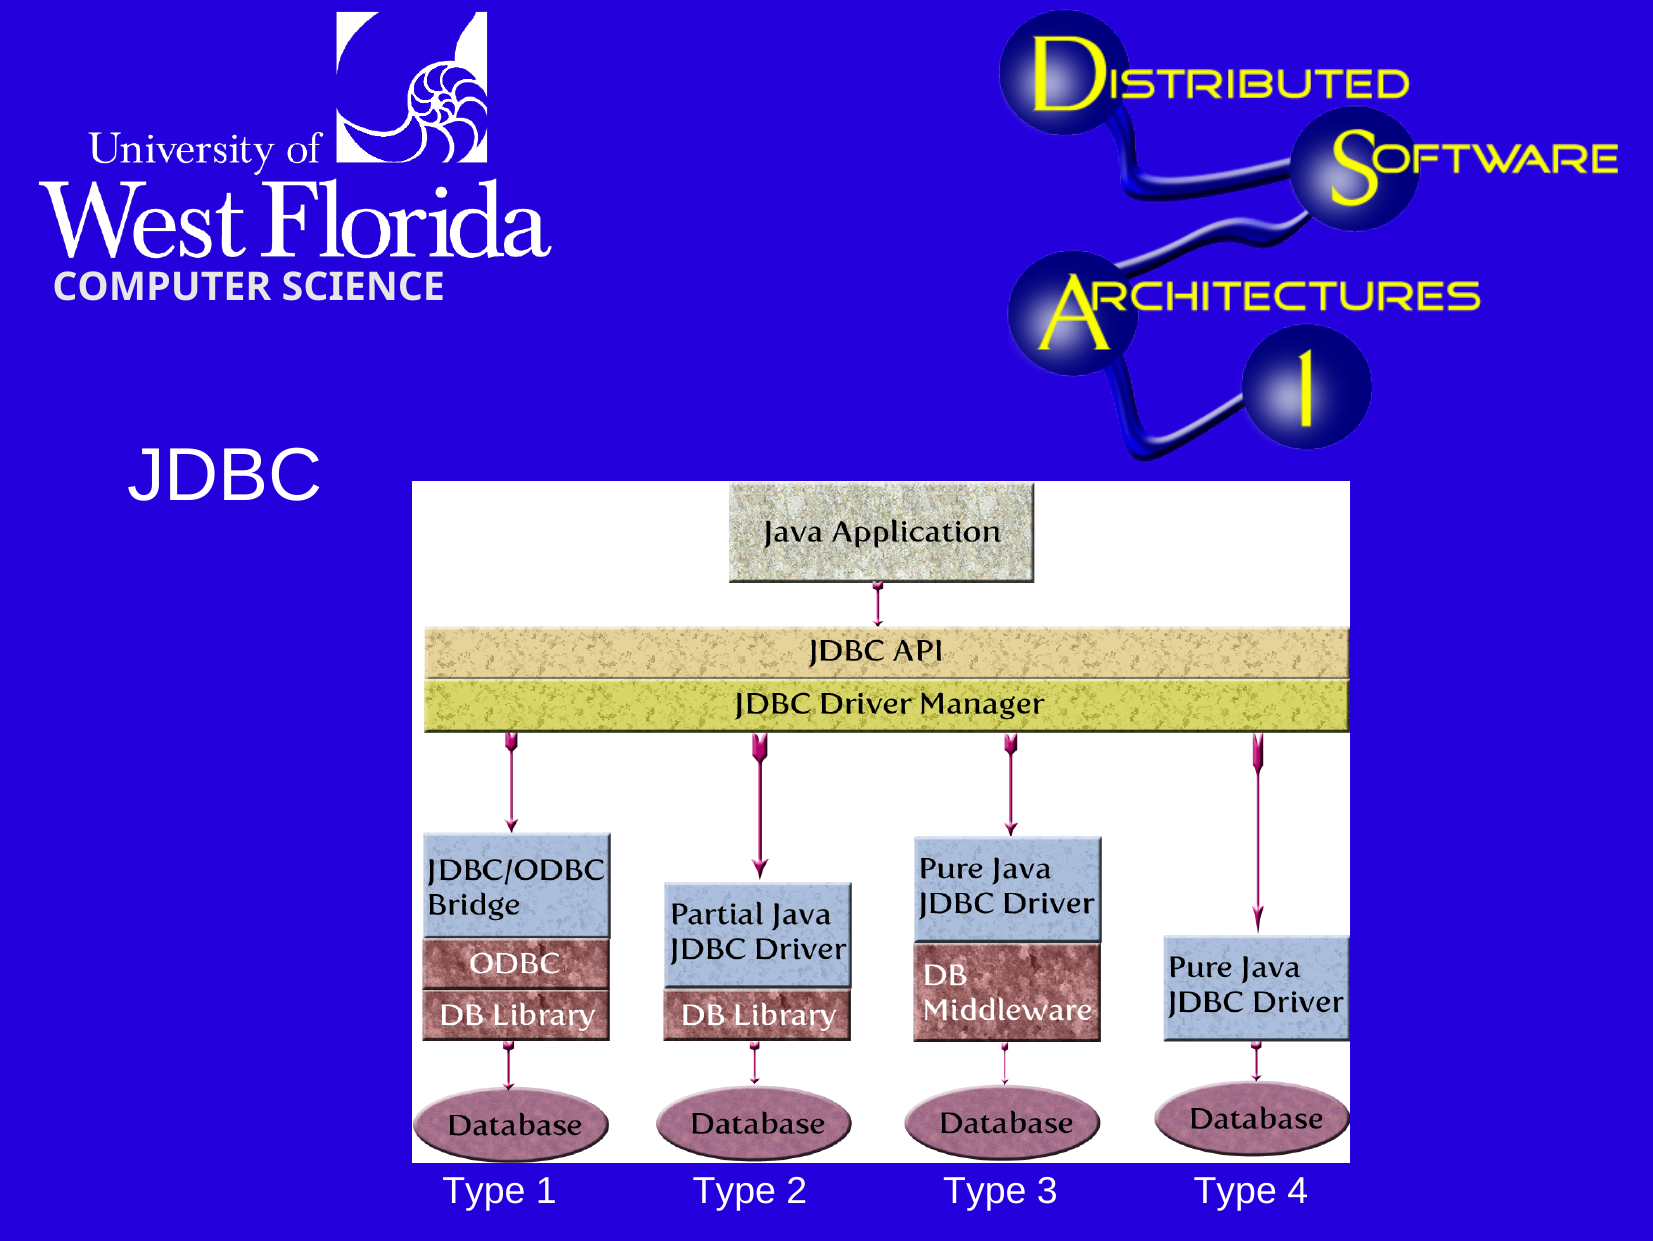

COMPUTER SCIENCE
JDBC
 Type 1 Type 2 Type 3 Type 4